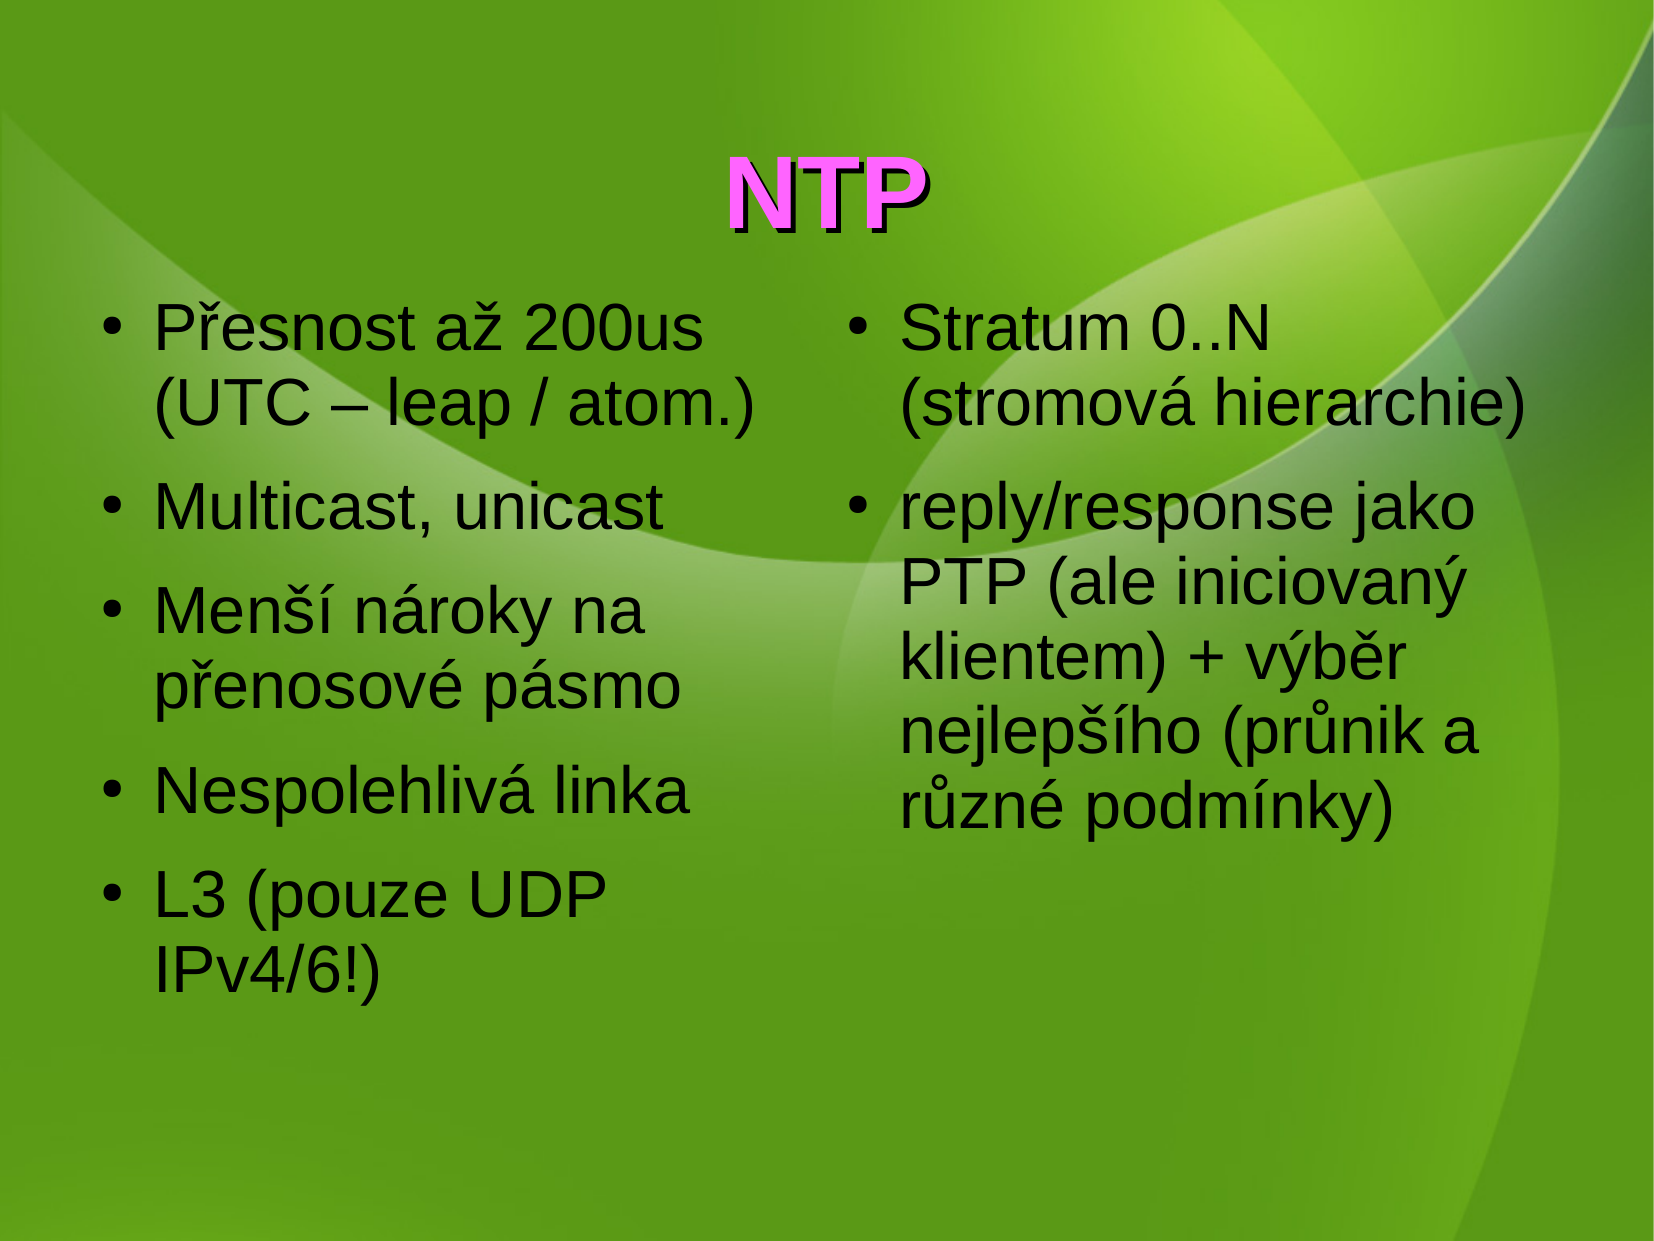

# NTP
Přesnost až 200us (UTC – leap / atom.)
Multicast, unicast
Menší nároky na přenosové pásmo
Nespolehlivá linka
L3 (pouze UDP IPv4/6!)
Stratum 0..N (stromová hierarchie)
reply/response jako PTP (ale iniciovaný klientem) + výběr nejlepšího (průnik a různé podmínky)